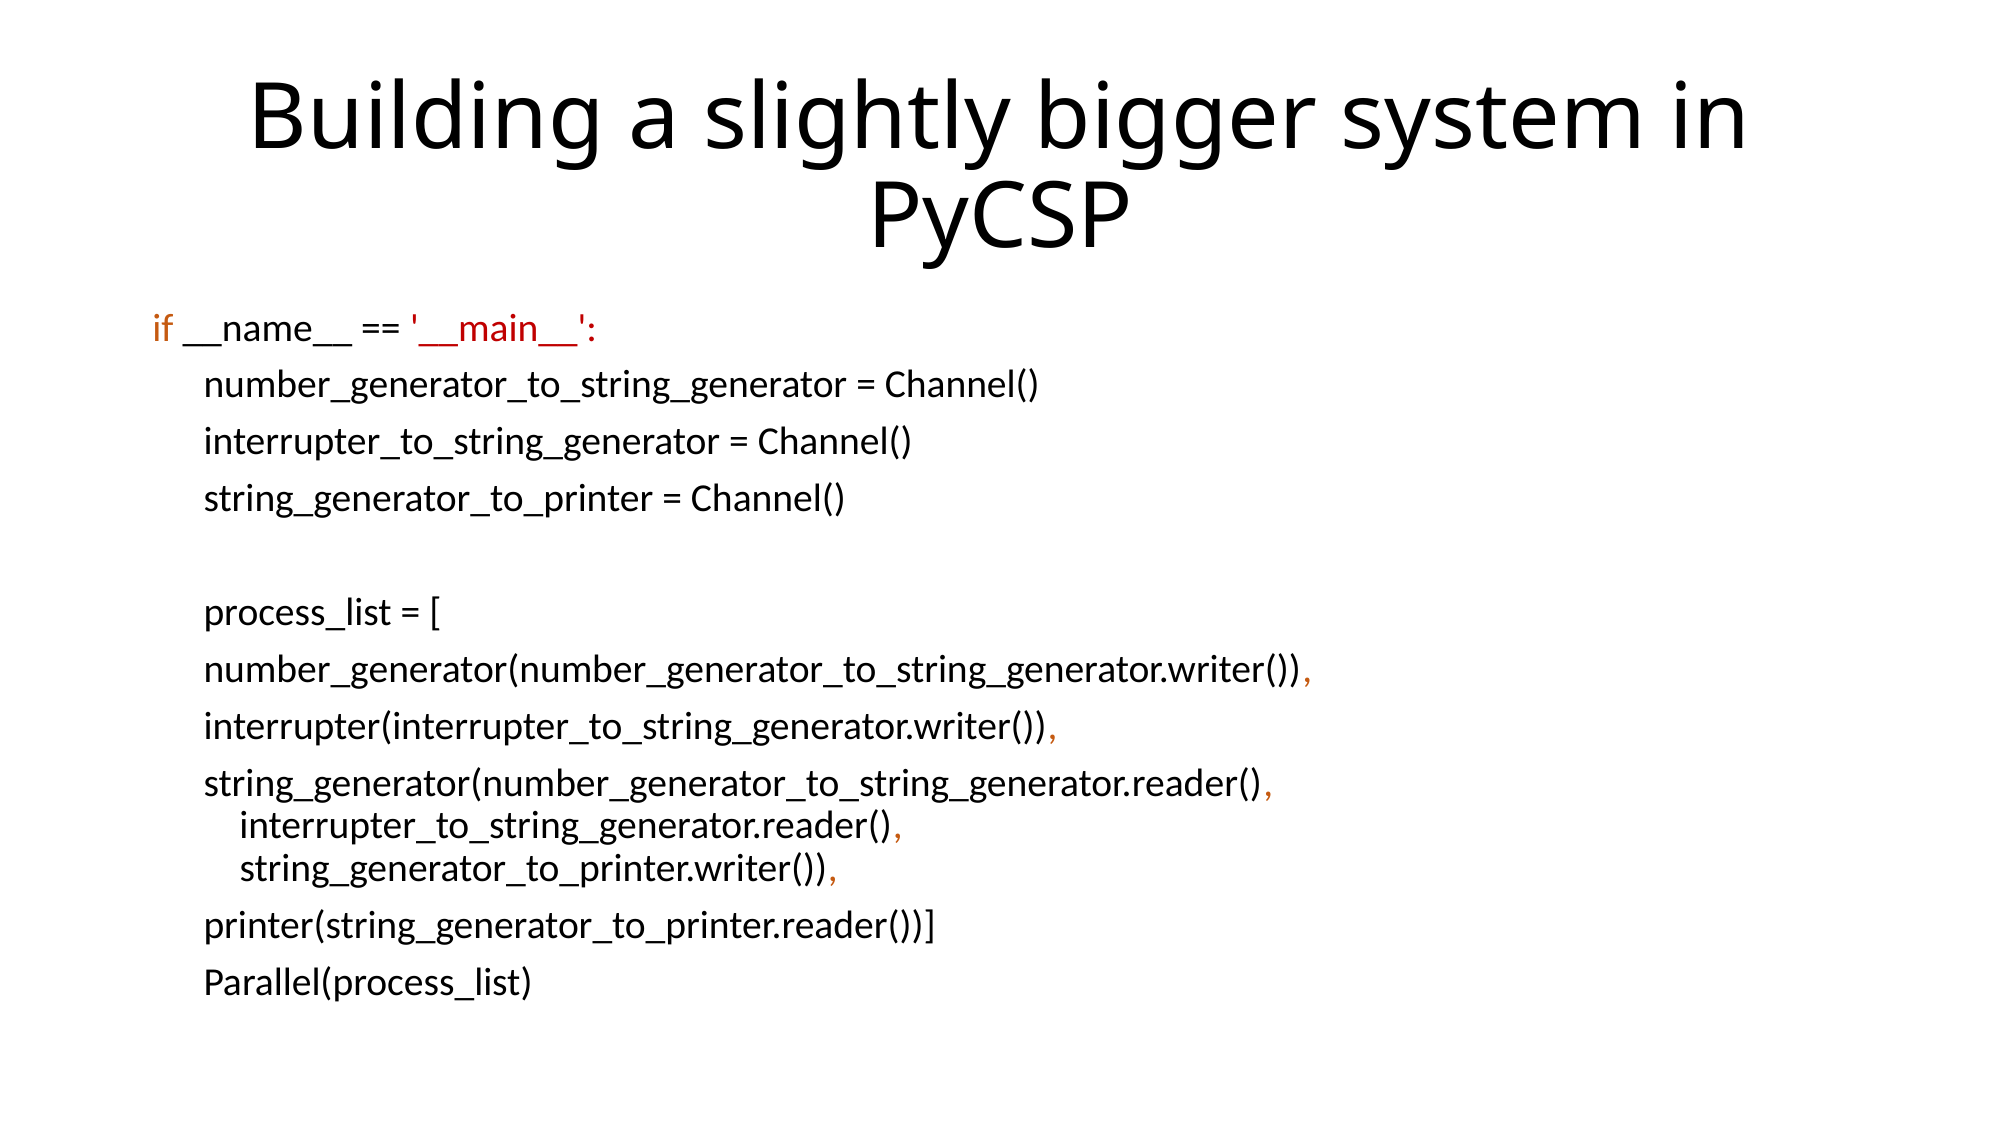

# Building a slightly bigger system in PyCSP
if __name__ == '__main__':
	number_generator_to_string_generator = Channel()
	interrupter_to_string_generator = Channel()
	string_generator_to_printer = Channel()
	process_list = [
		number_generator(number_generator_to_string_generator.writer()),
		interrupter(interrupter_to_string_generator.writer()),
		string_generator(number_generator_to_string_generator.reader(),
			 interrupter_to_string_generator.reader(),
			 string_generator_to_printer.writer()),
		printer(string_generator_to_printer.reader())]
	Parallel(process_list)